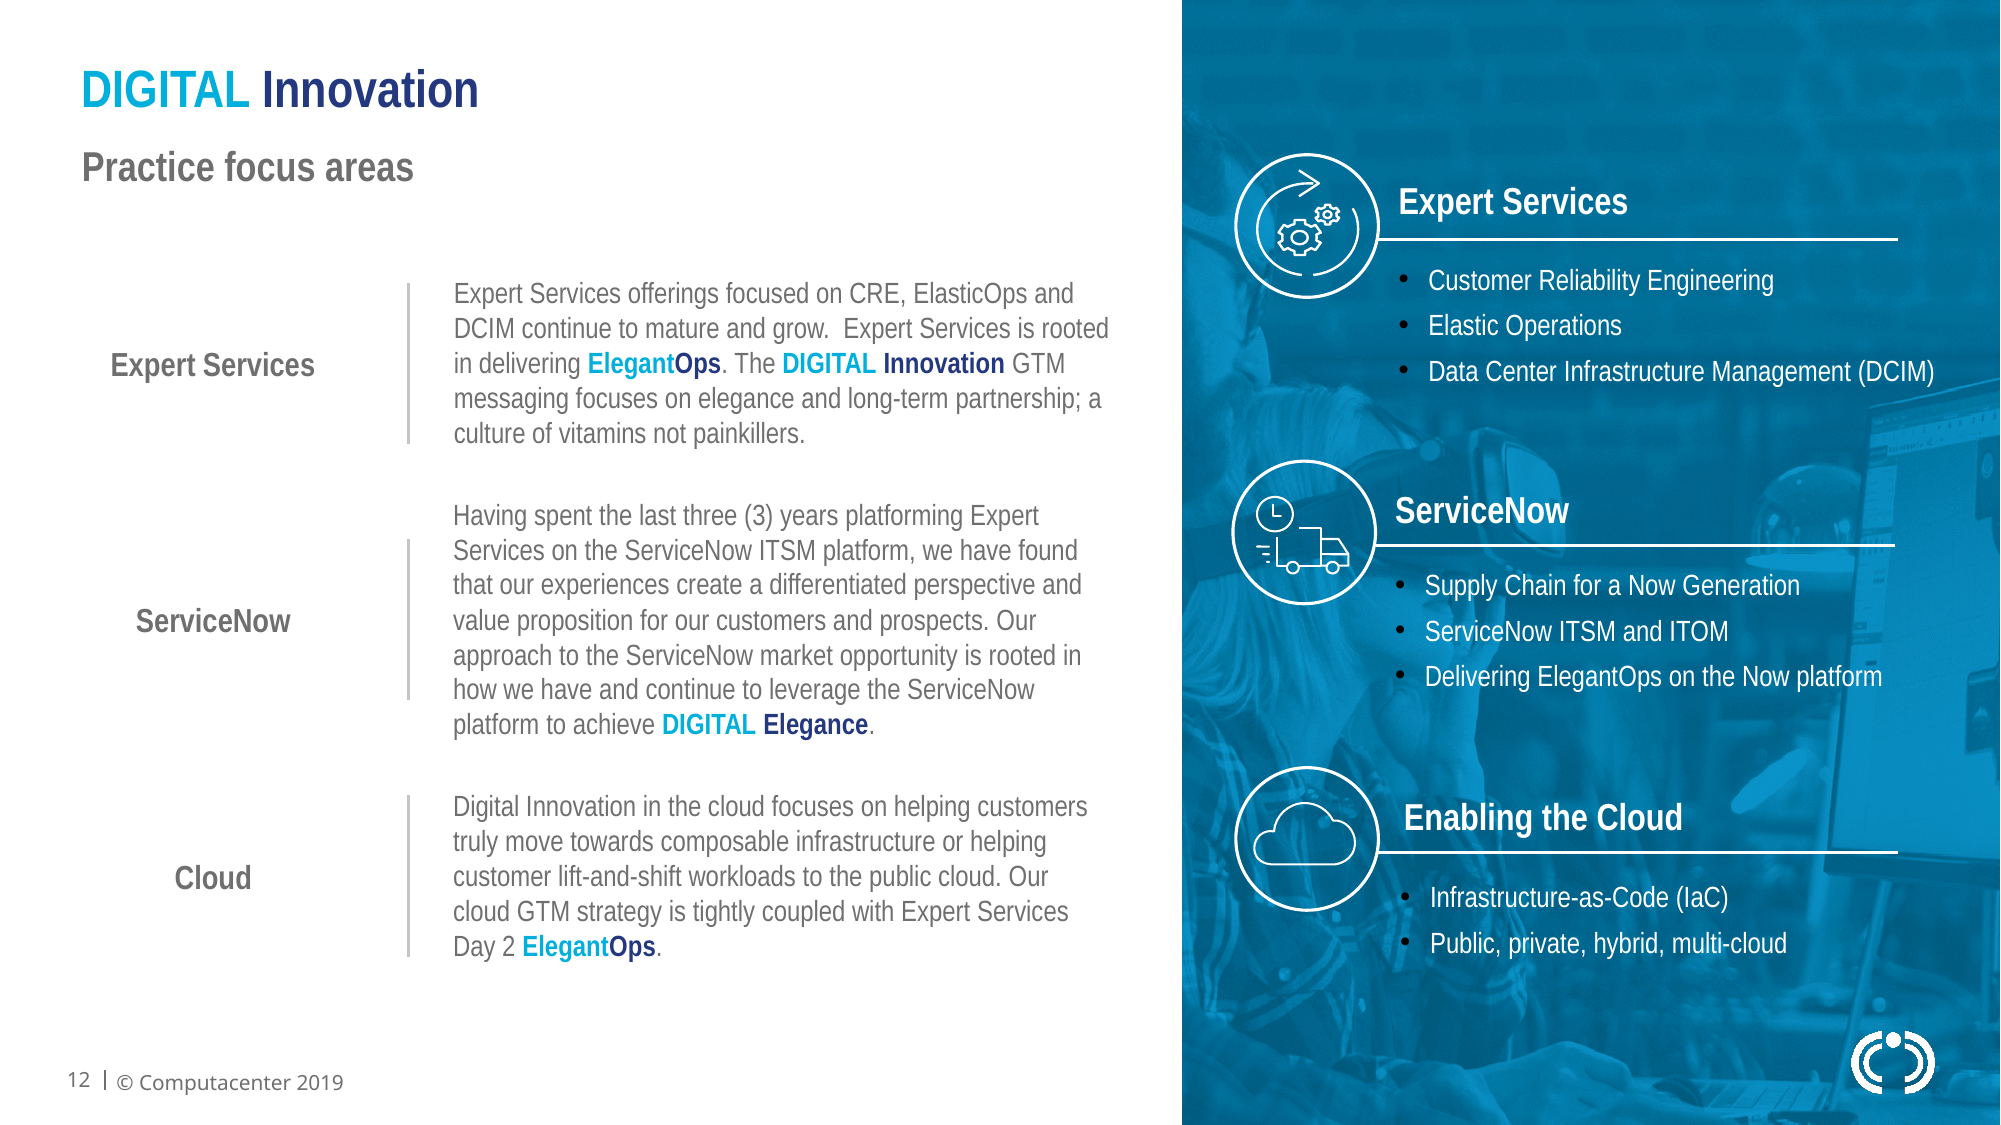

# DIGITAL Innovation
Practice focus areas
Expert Services
Customer Reliability Engineering
Elastic Operations
Data Center Infrastructure Management (DCIM)
Expert Services offerings focused on CRE, ElasticOps and DCIM continue to mature and grow. Expert Services is rooted in delivering ElegantOps. The DIGITAL Innovation GTM messaging focuses on elegance and long-term partnership; a culture of vitamins not painkillers.
Expert Services
ServiceNow
Having spent the last three (3) years platforming Expert Services on the ServiceNow ITSM platform, we have found that our experiences create a differentiated perspective and value proposition for our customers and prospects. Our approach to the ServiceNow market opportunity is rooted in how we have and continue to leverage the ServiceNow platform to achieve DIGITAL Elegance.
Supply Chain for a Now Generation
ServiceNow ITSM and ITOM
Delivering ElegantOps on the Now platform
ServiceNow
Enabling the Cloud
Digital Innovation in the cloud focuses on helping customers truly move towards composable infrastructure or helping customer lift-and-shift workloads to the public cloud. Our cloud GTM strategy is tightly coupled with Expert Services Day 2 ElegantOps.
Cloud
Infrastructure-as-Code (IaC)
Public, private, hybrid, multi-cloud
© Computacenter 2019